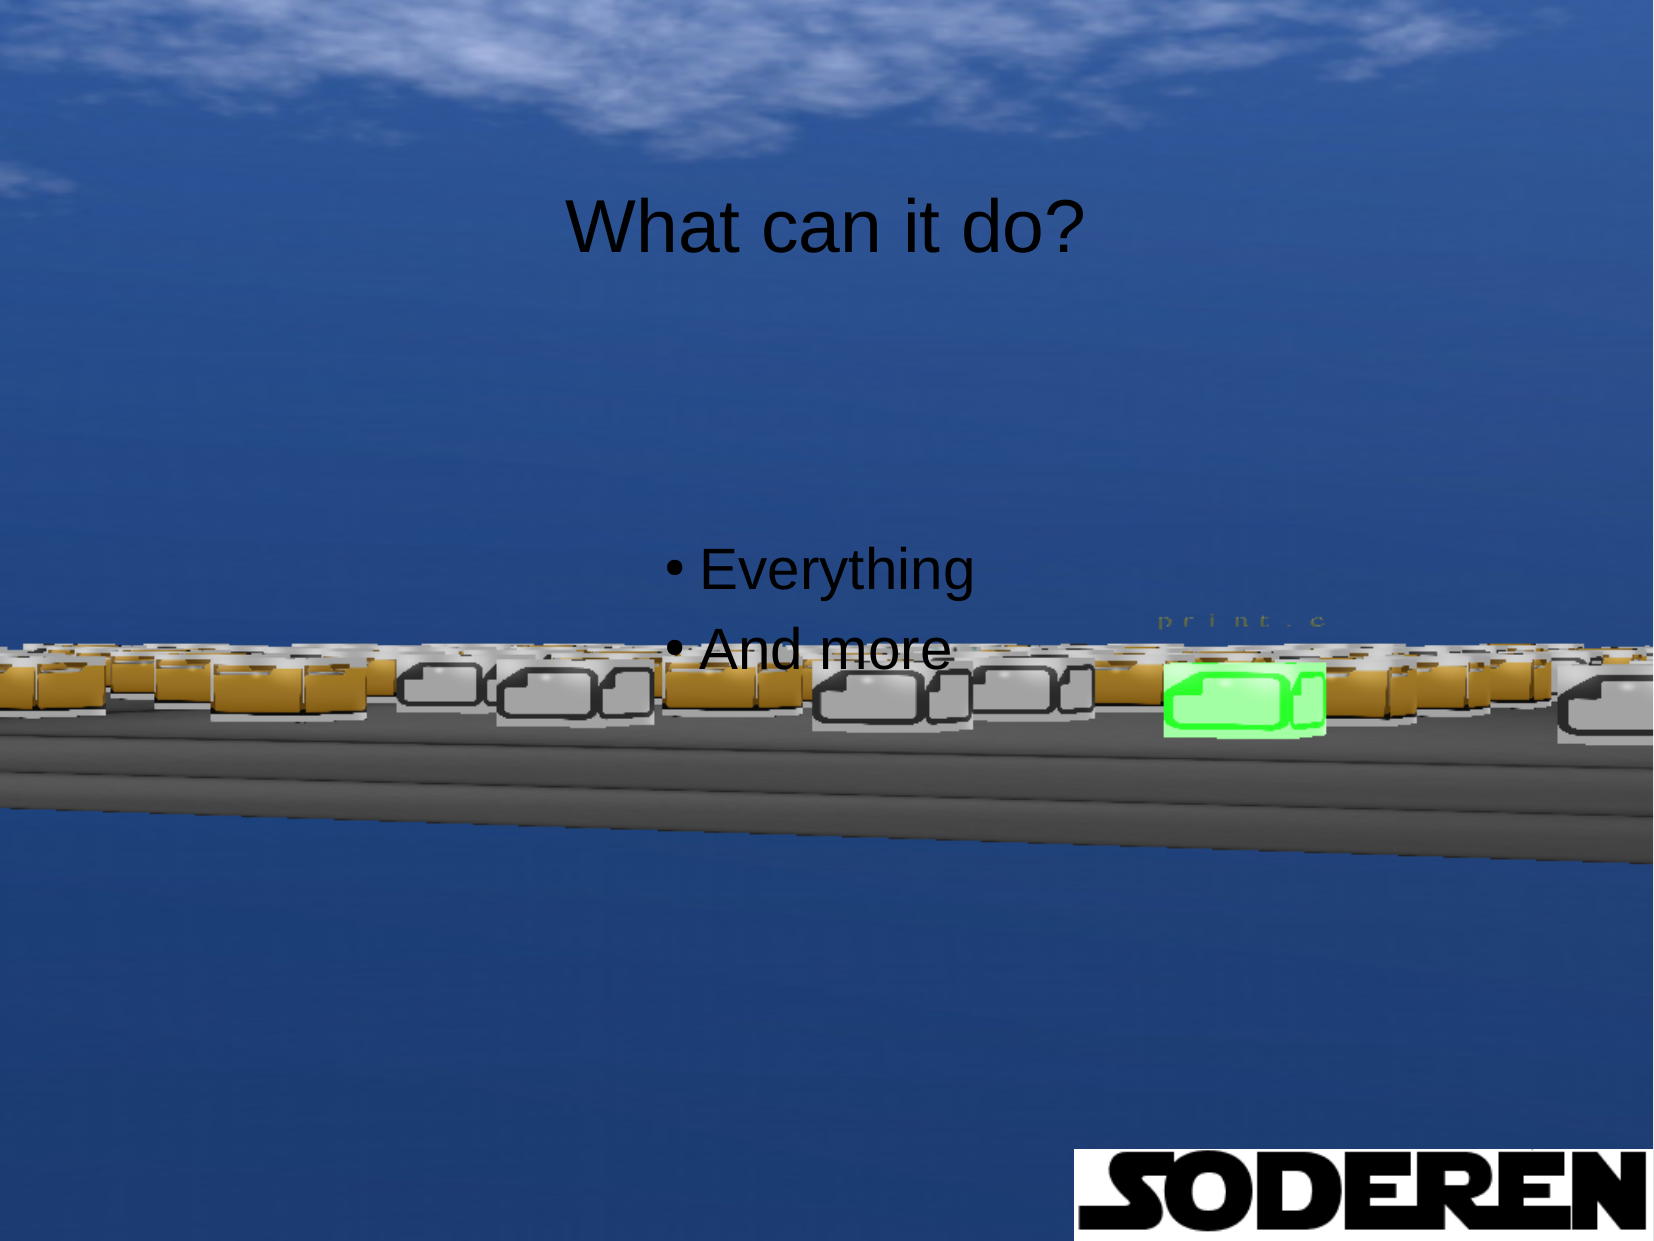

What can it do?
Everything
And more